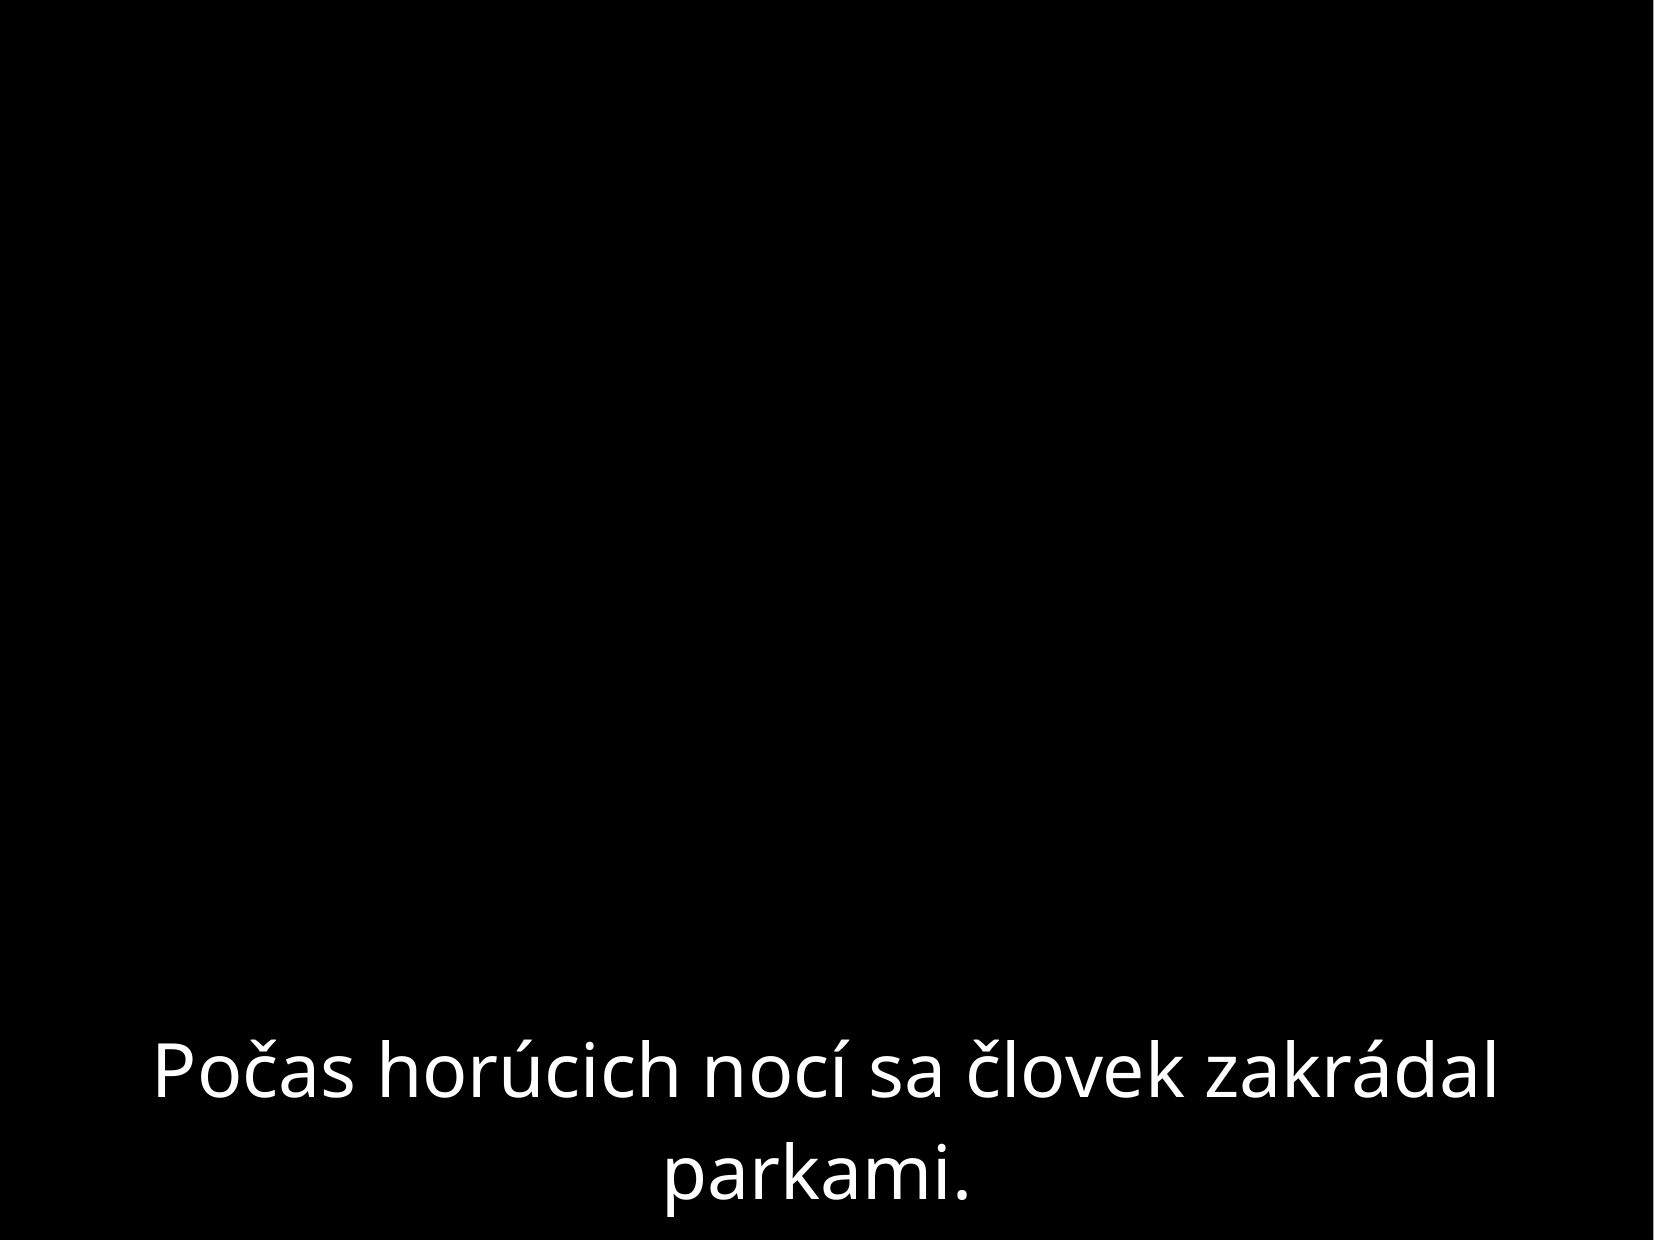

# Počas horúcich nocí sa človek zakrádal parkami.